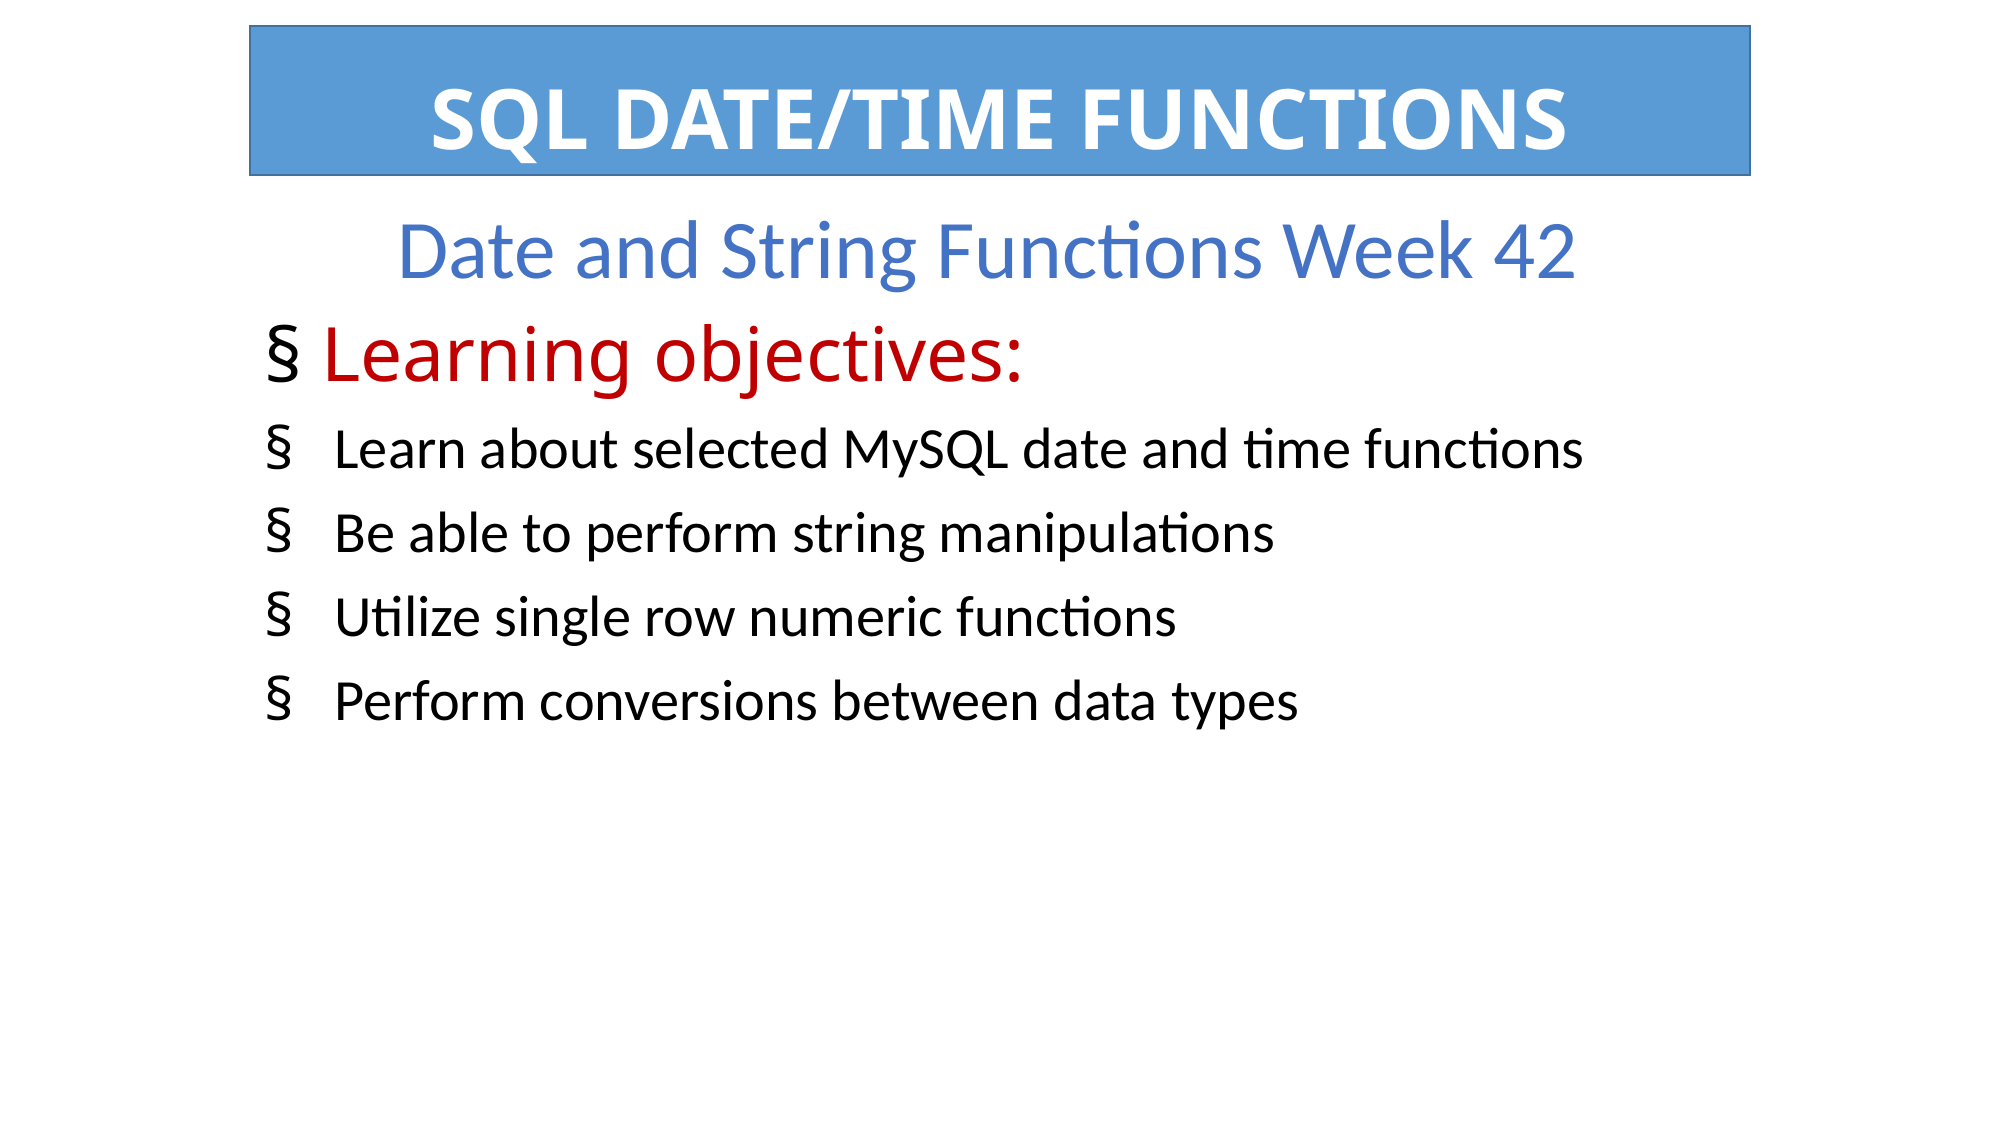

# SQL DATE/TIME FUNCTIONS
Date and String Functions Week 42
Learning objectives:
 Learn about selected MySQL date and time functions
 Be able to perform string manipulations
 Utilize single row numeric functions
 Perform conversions between data types